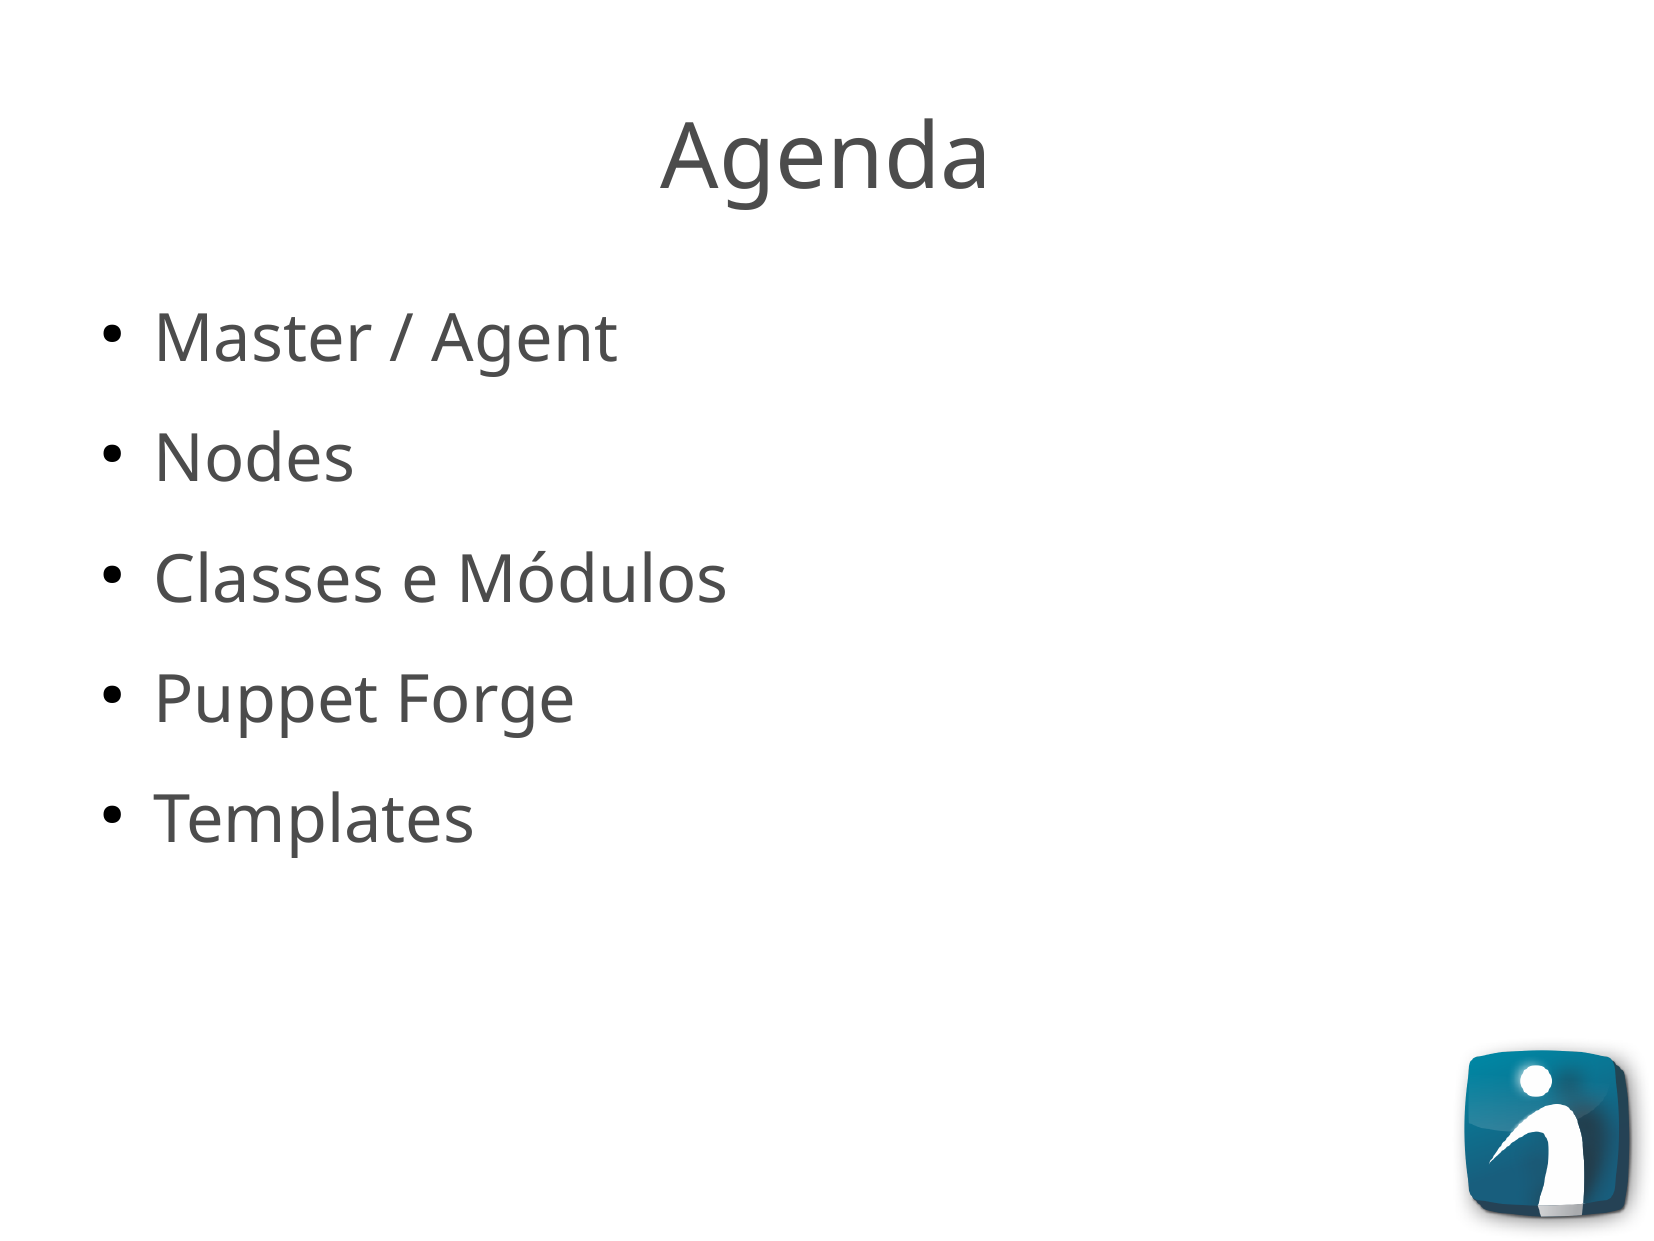

# Agenda
Master / Agent
Nodes
Classes e Módulos
Puppet Forge
Templates